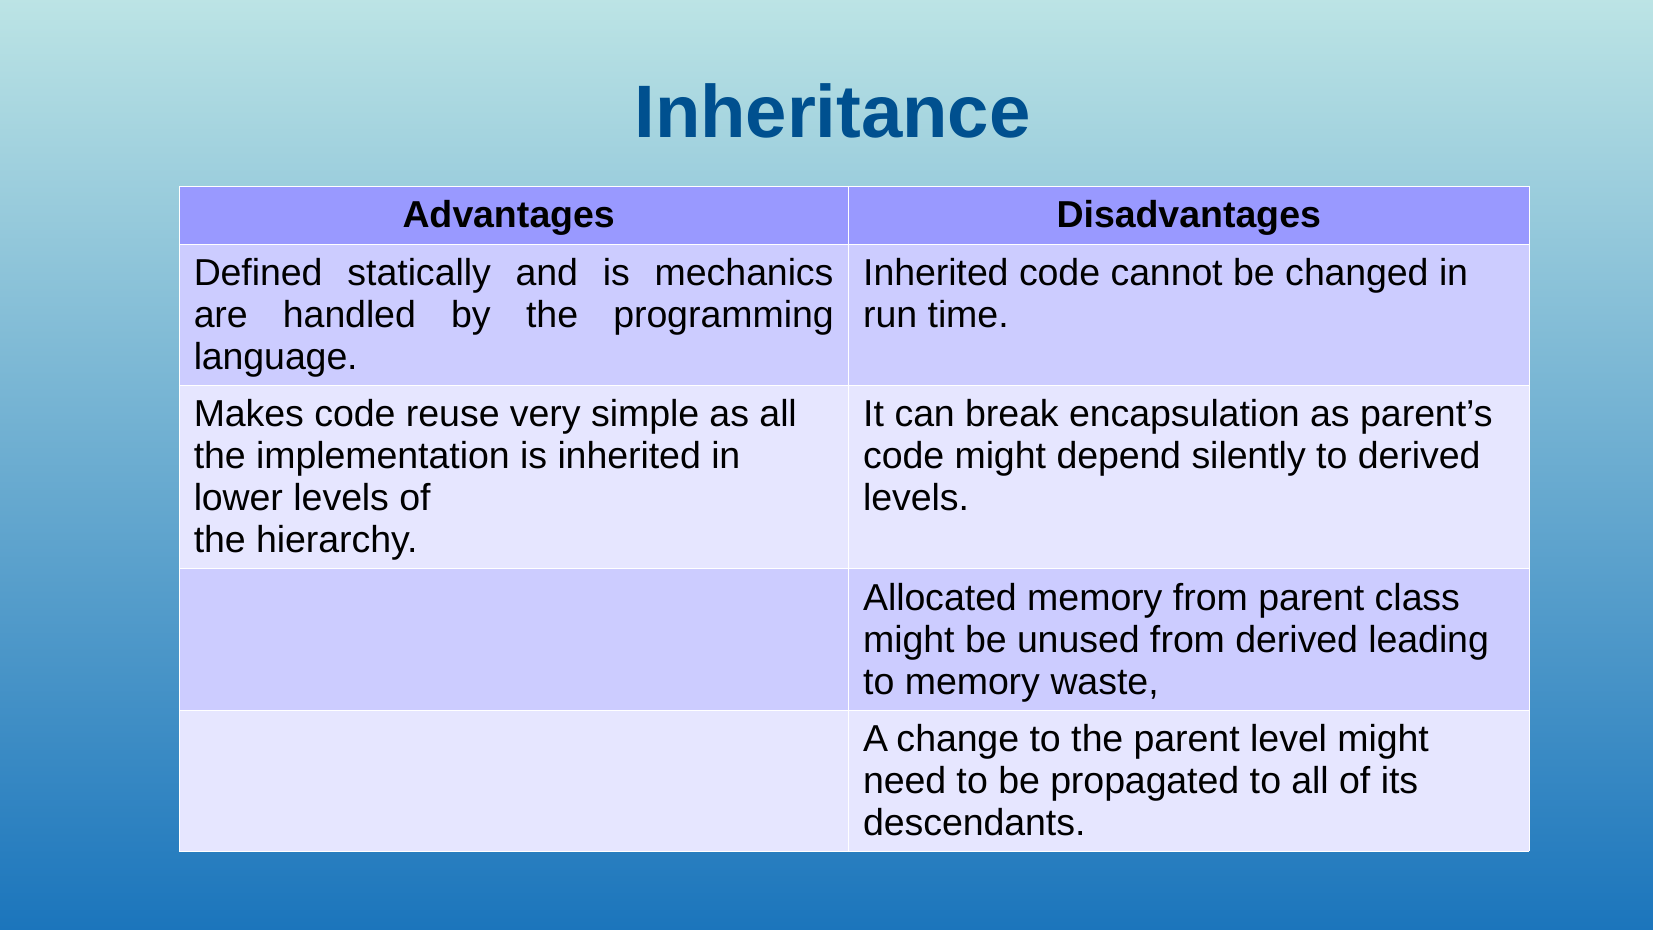

# Inheritance
| Advantages | Disadvantages |
| --- | --- |
| Defined statically and is mechanics are handled by the programming language. | Inherited code cannot be changed in run time. |
| Makes code reuse very simple as all the implementation is inherited in lower levels of the hierarchy. | It can break encapsulation as parent’s code might depend silently to derived levels. |
| | Allocated memory from parent class might be unused from derived leading to memory waste, |
| | A change to the parent level might need to be propagated to all of its descendants. |